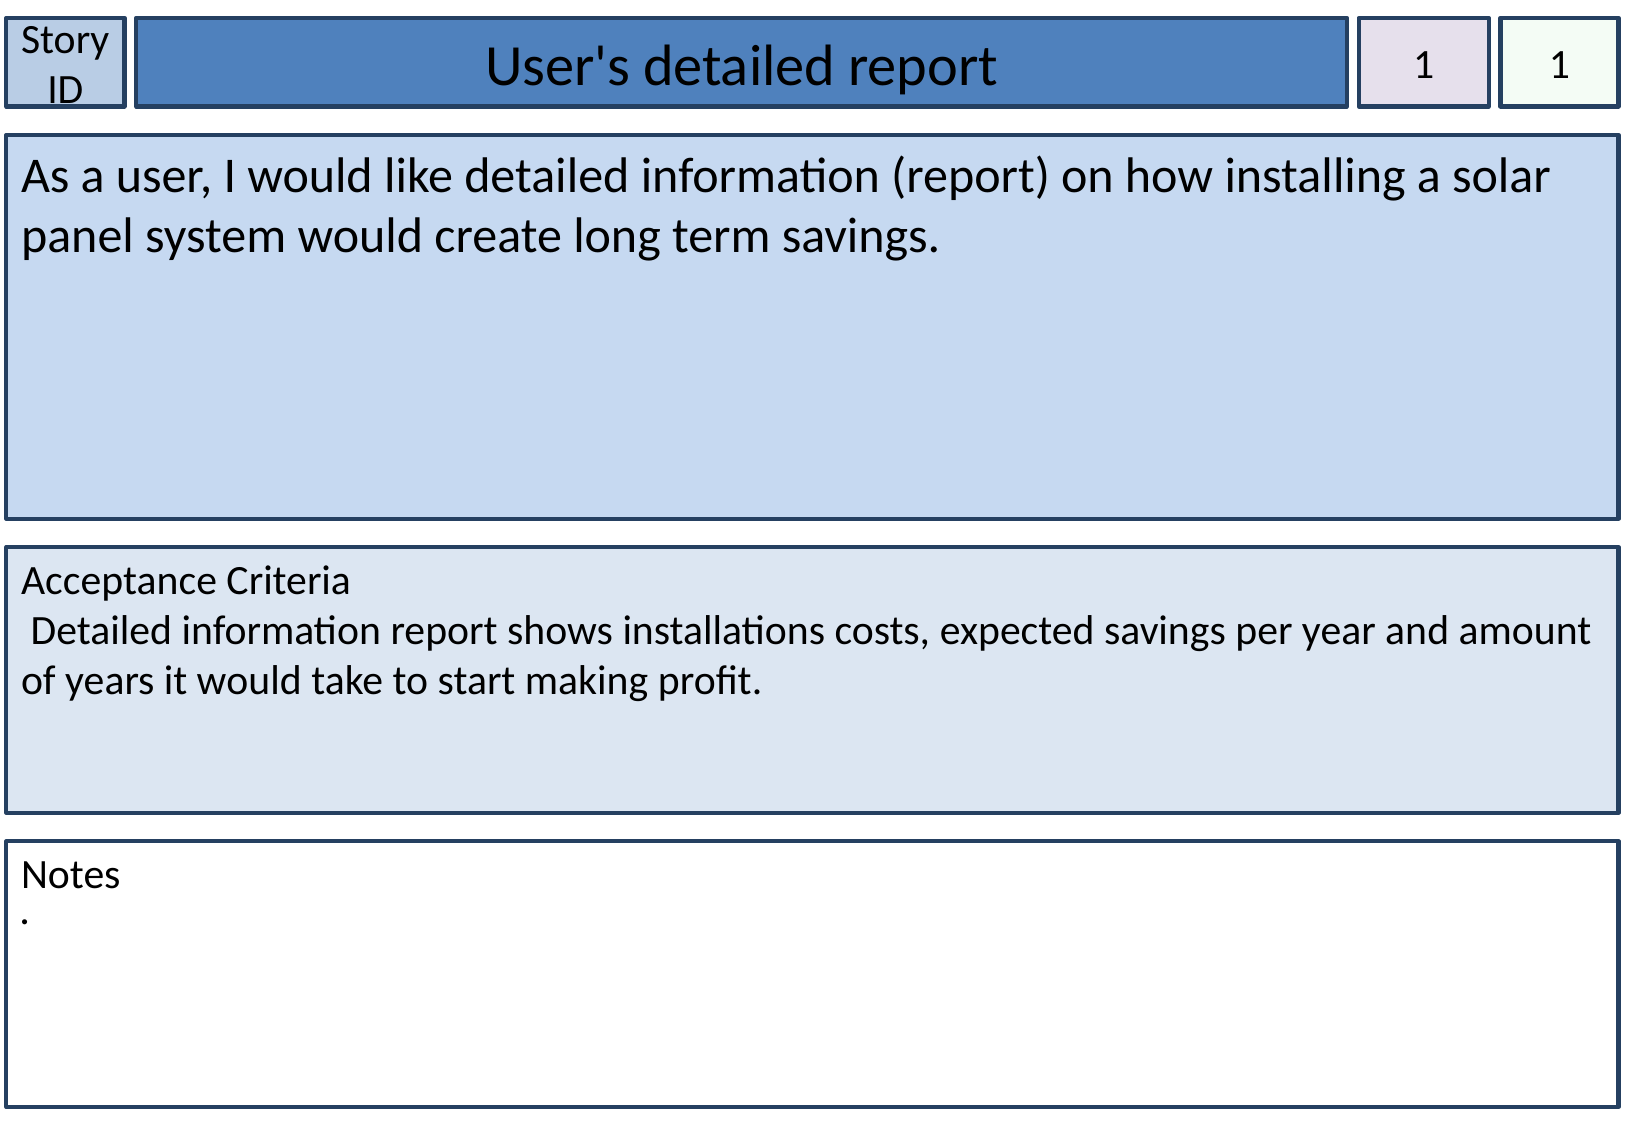

Story ID
User's detailed report
1
1
As a user, I would like detailed information (report) on how installing a solar panel system would create long term savings.
Acceptance Criteria
 Detailed information report shows installations costs, expected savings per year and amount of years it would take to start making profit.
Notes